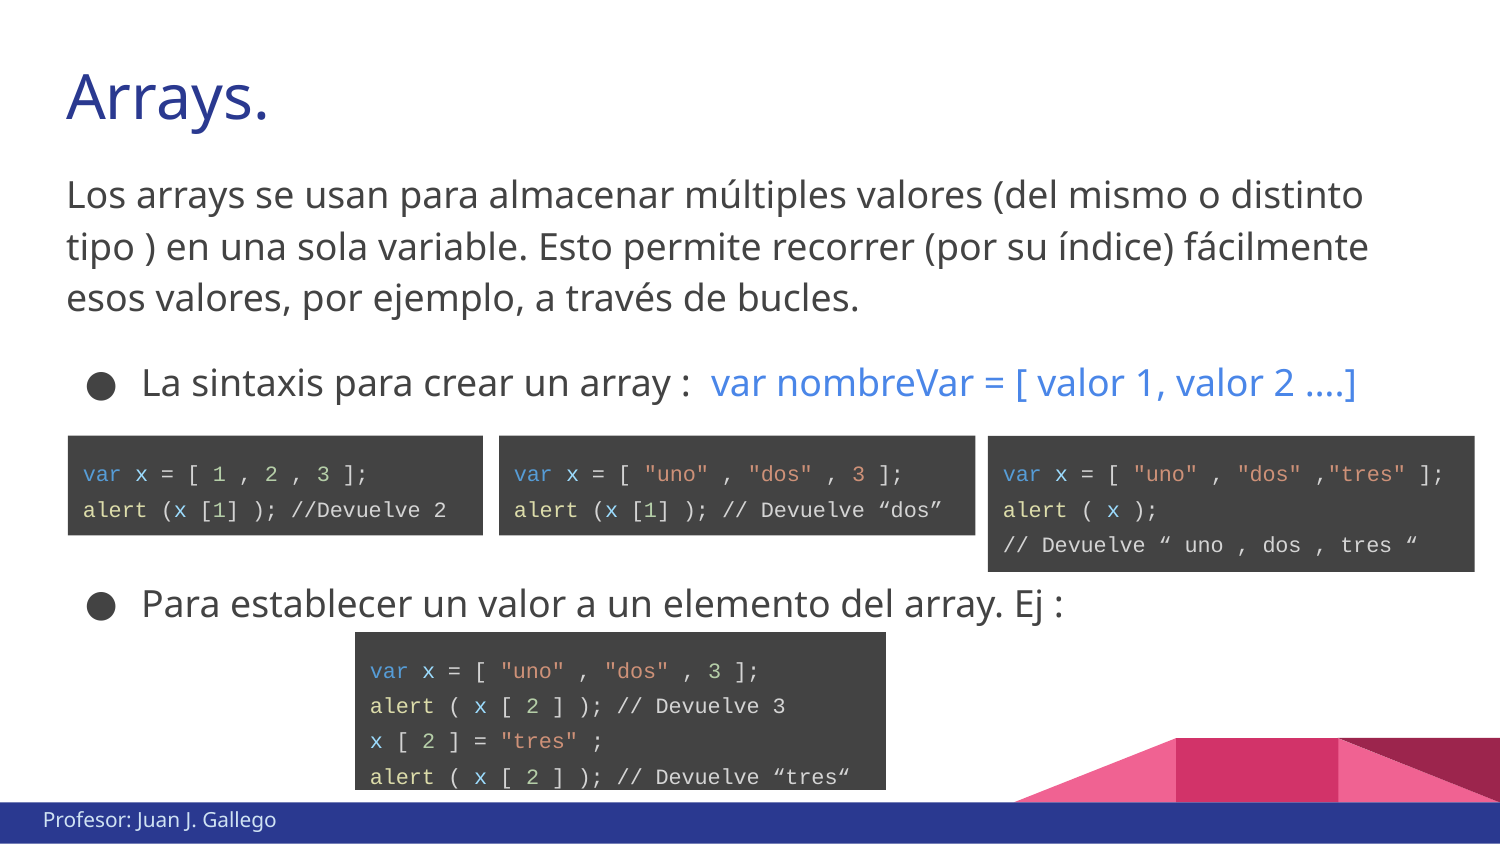

# Arrays.
Los arrays se usan para almacenar múltiples valores (del mismo o distinto tipo ) en una sola variable. Esto permite recorrer (por su índice) fácilmente esos valores, por ejemplo, a través de bucles.
La sintaxis para crear un array : var nombreVar = [ valor 1, valor 2 ….]
Para establecer un valor a un elemento del array. Ej :
var x = [ 1 , 2 , 3 ];
alert (x [1] ); //Devuelve 2
var x = [ "uno" , "dos" , 3 ];
alert (x [1] ); // Devuelve “dos”
var x = [ "uno" , "dos" ,"tres" ];
alert ( x );
// Devuelve “ uno , dos , tres “
var x = [ "uno" , "dos" , 3 ];
alert ( x [ 2 ] ); // Devuelve 3
x [ 2 ] = "tres" ;
alert ( x [ 2 ] ); // Devuelve “tres“